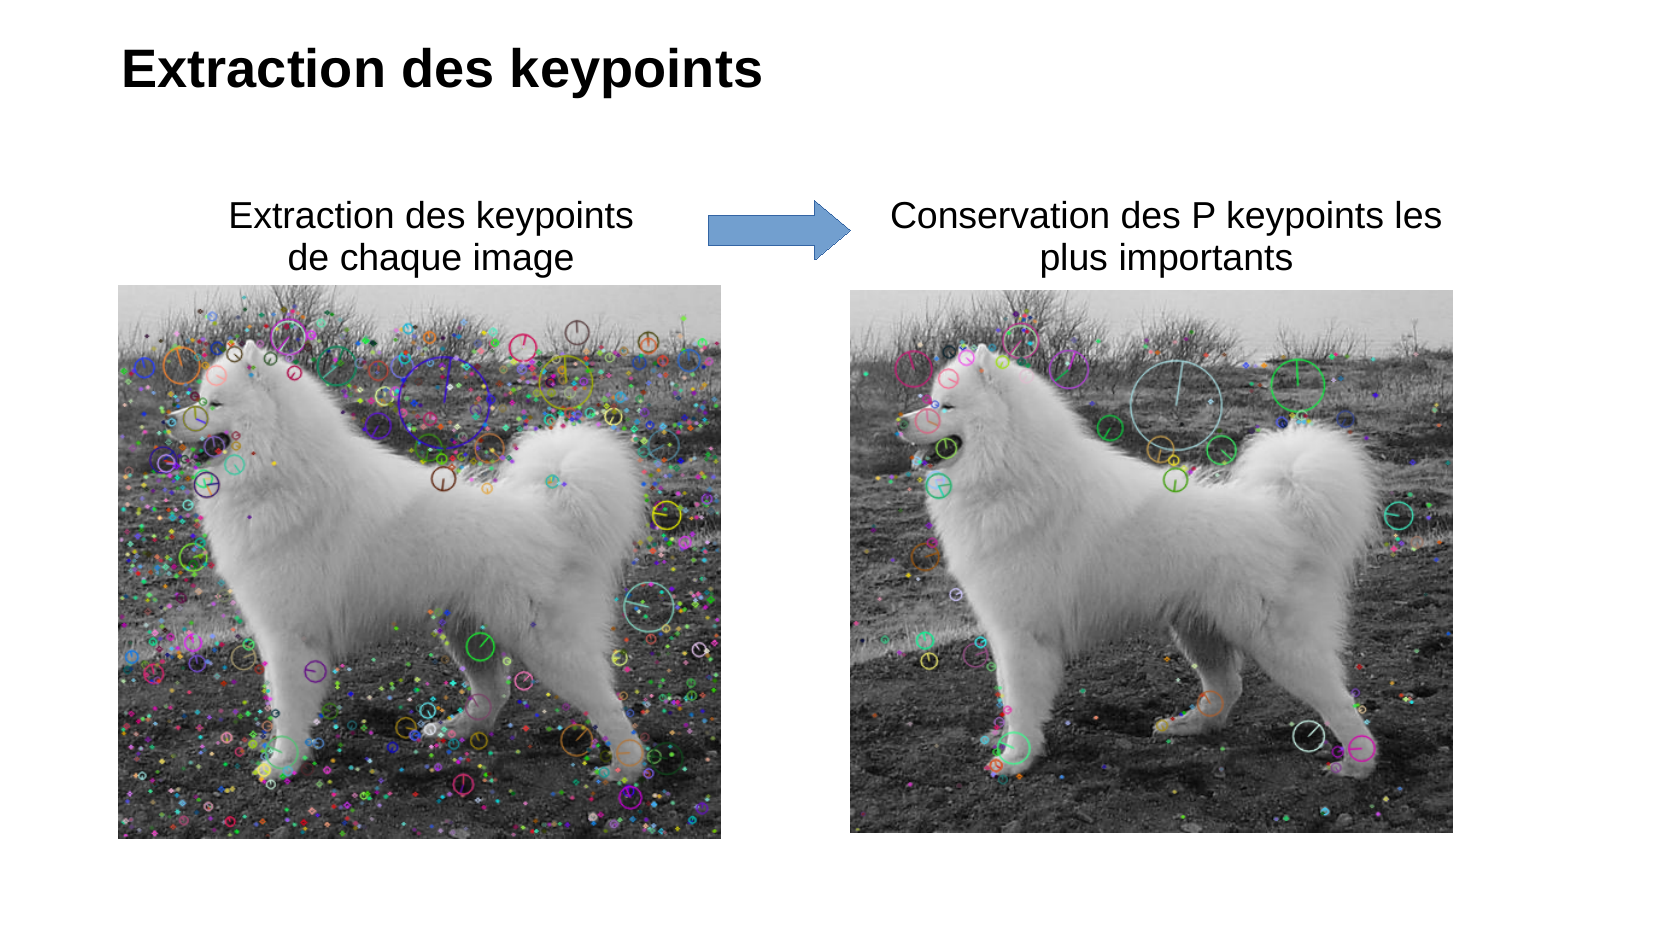

Extraction des keypoints
Extraction des keypoints de chaque image
Conservation des P keypoints les plus importants